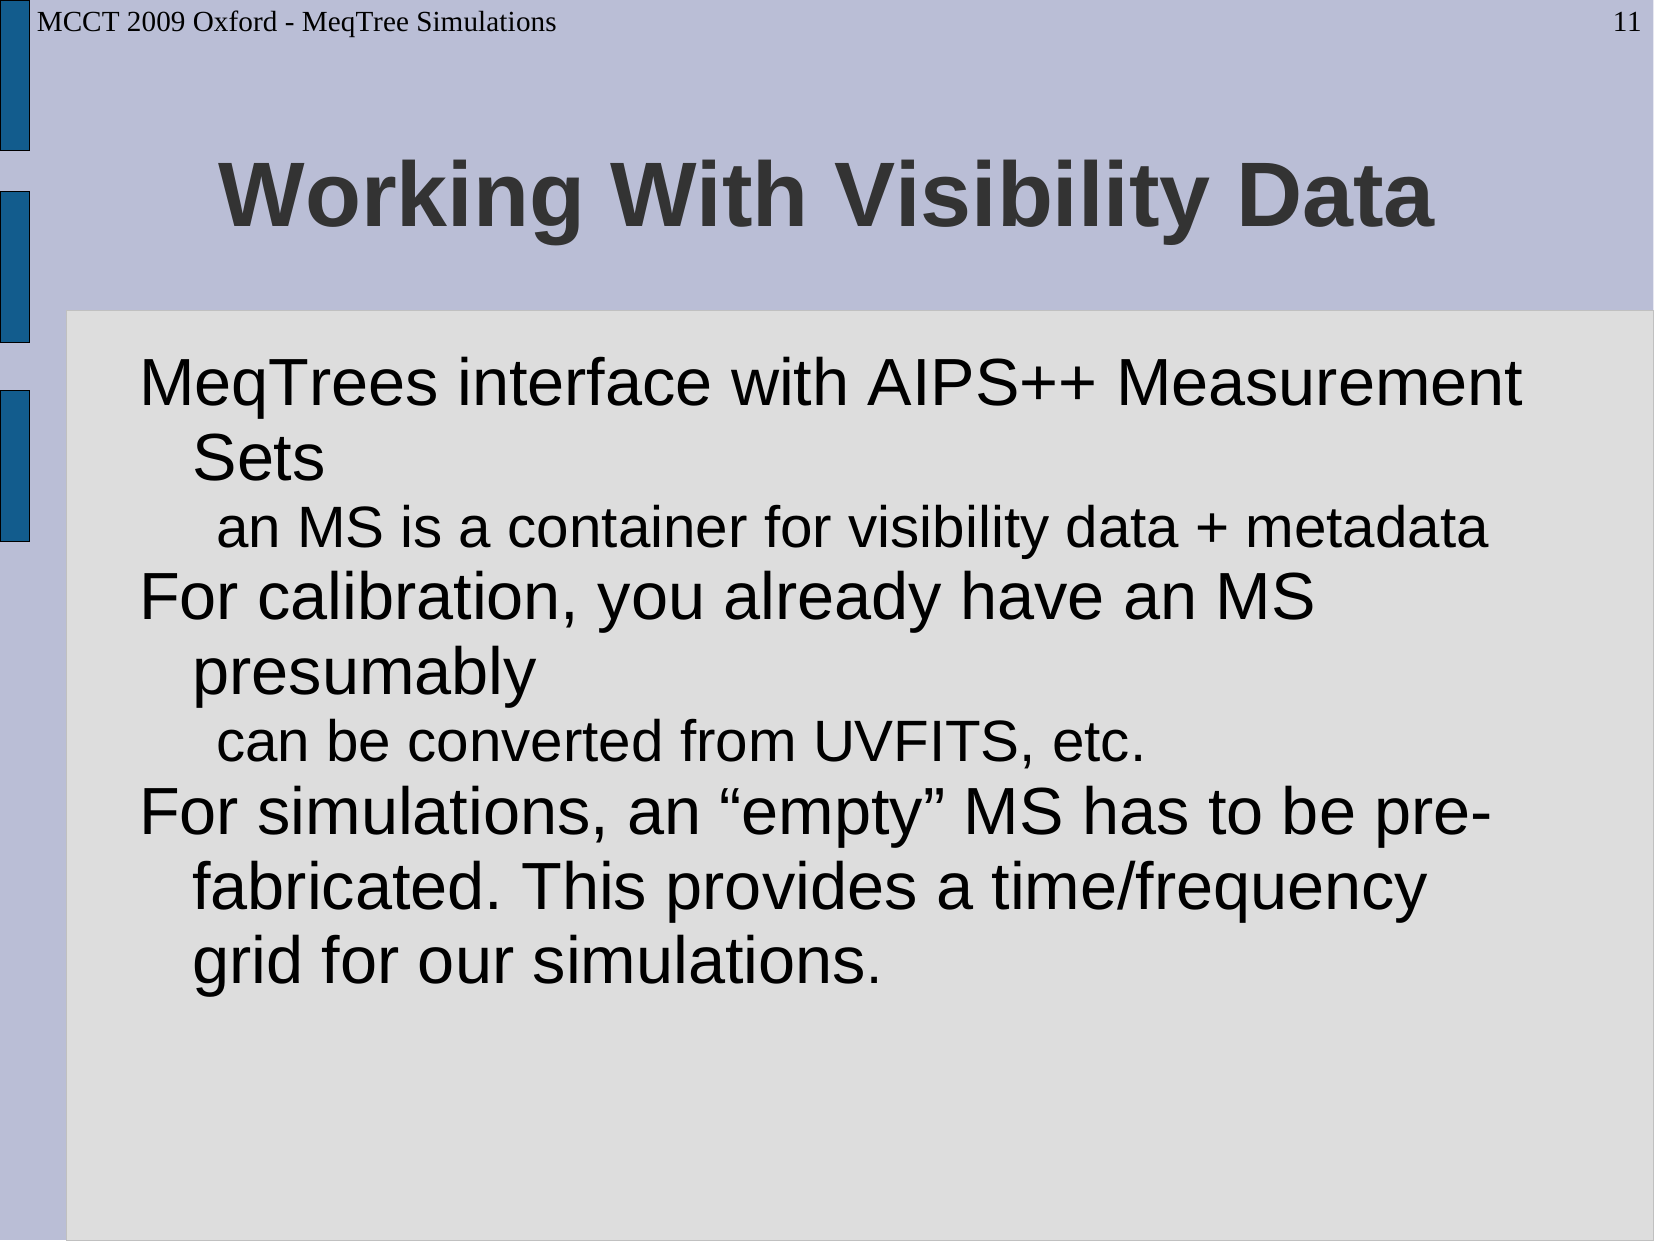

MCCT 2009 Oxford - MeqTree Simulations
11
# Working With Visibility Data
MeqTrees interface with AIPS++ Measurement Sets
an MS is a container for visibility data + metadata
For calibration, you already have an MS presumably
can be converted from UVFITS, etc.
For simulations, an “empty” MS has to be pre-fabricated. This provides a time/frequency grid for our simulations.